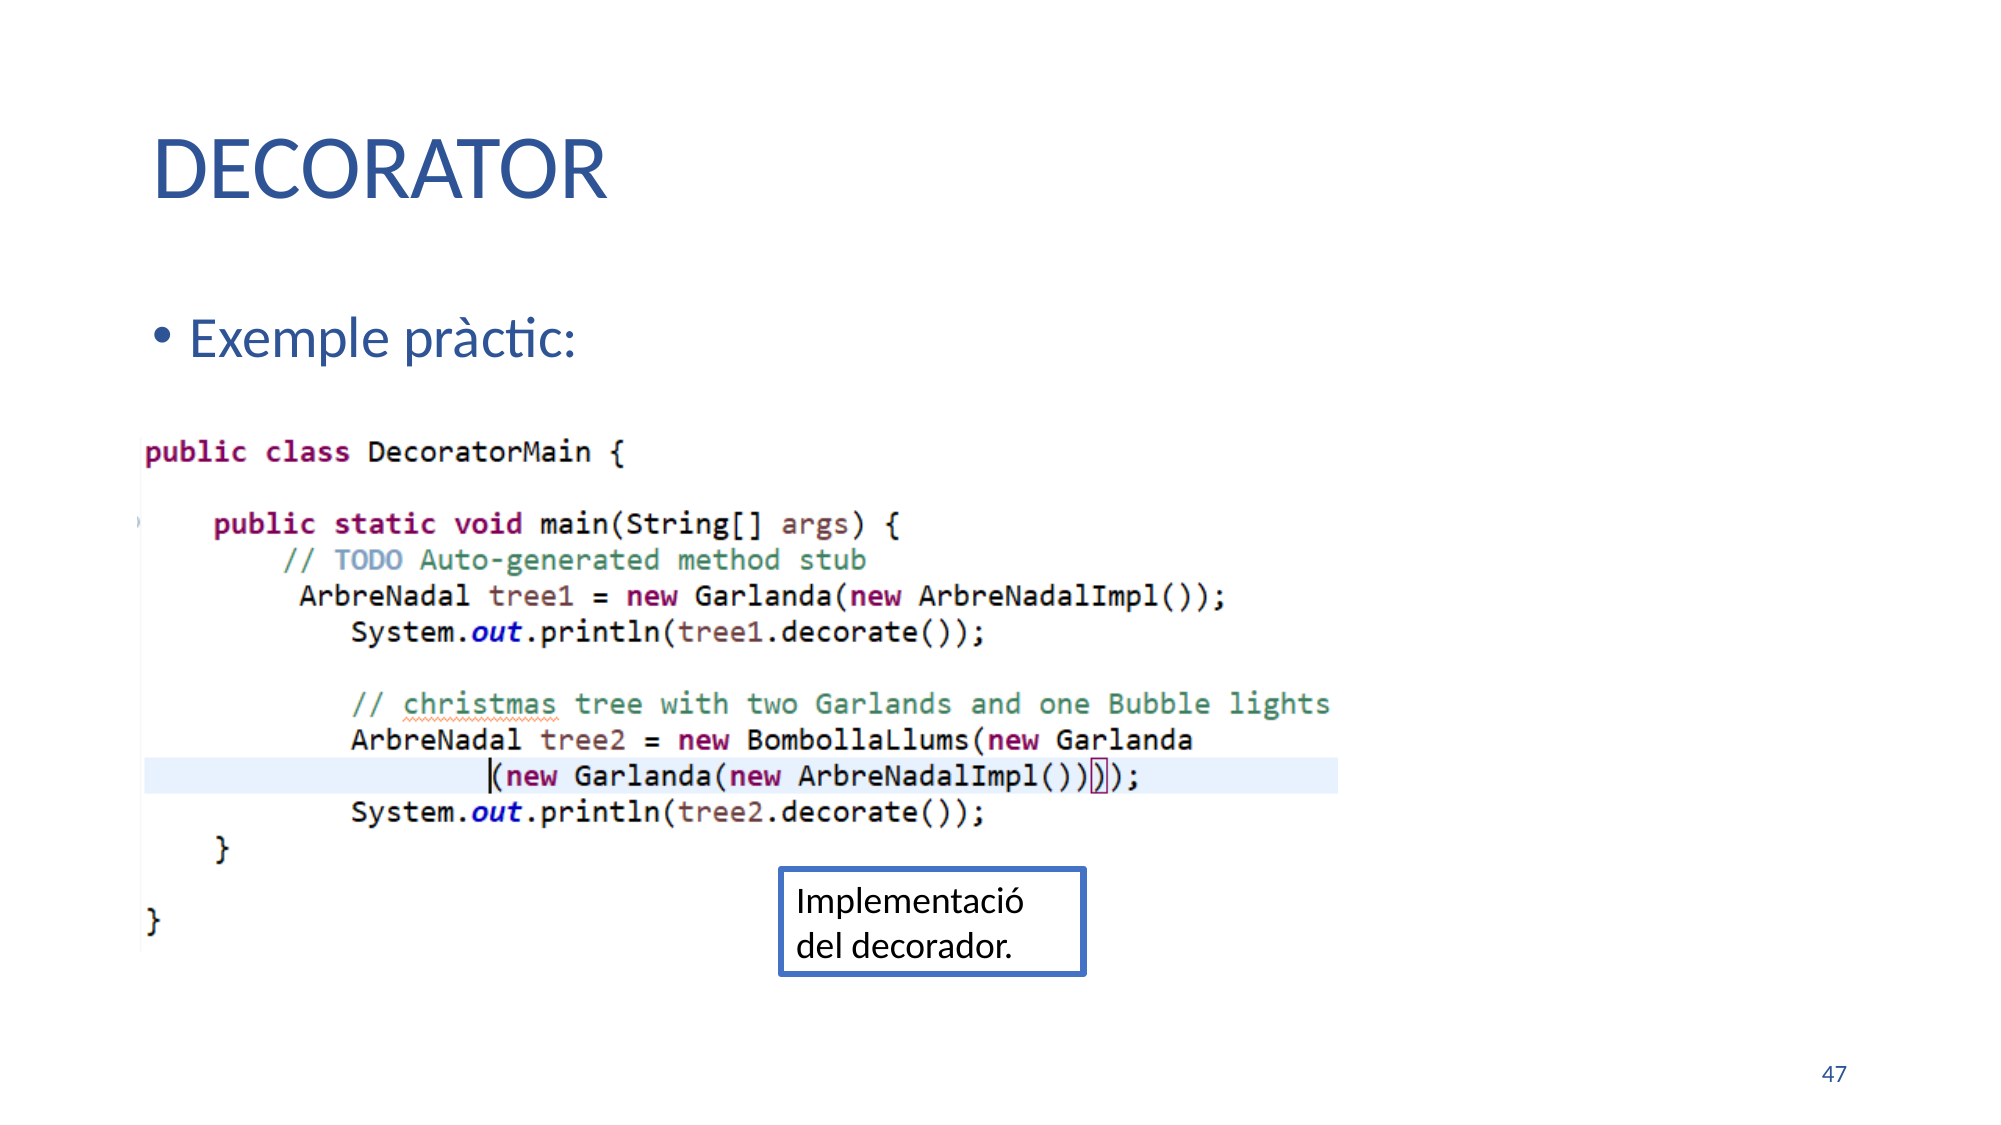

# DECORATOR
Exemple pràctic:
Implementació del decorador.